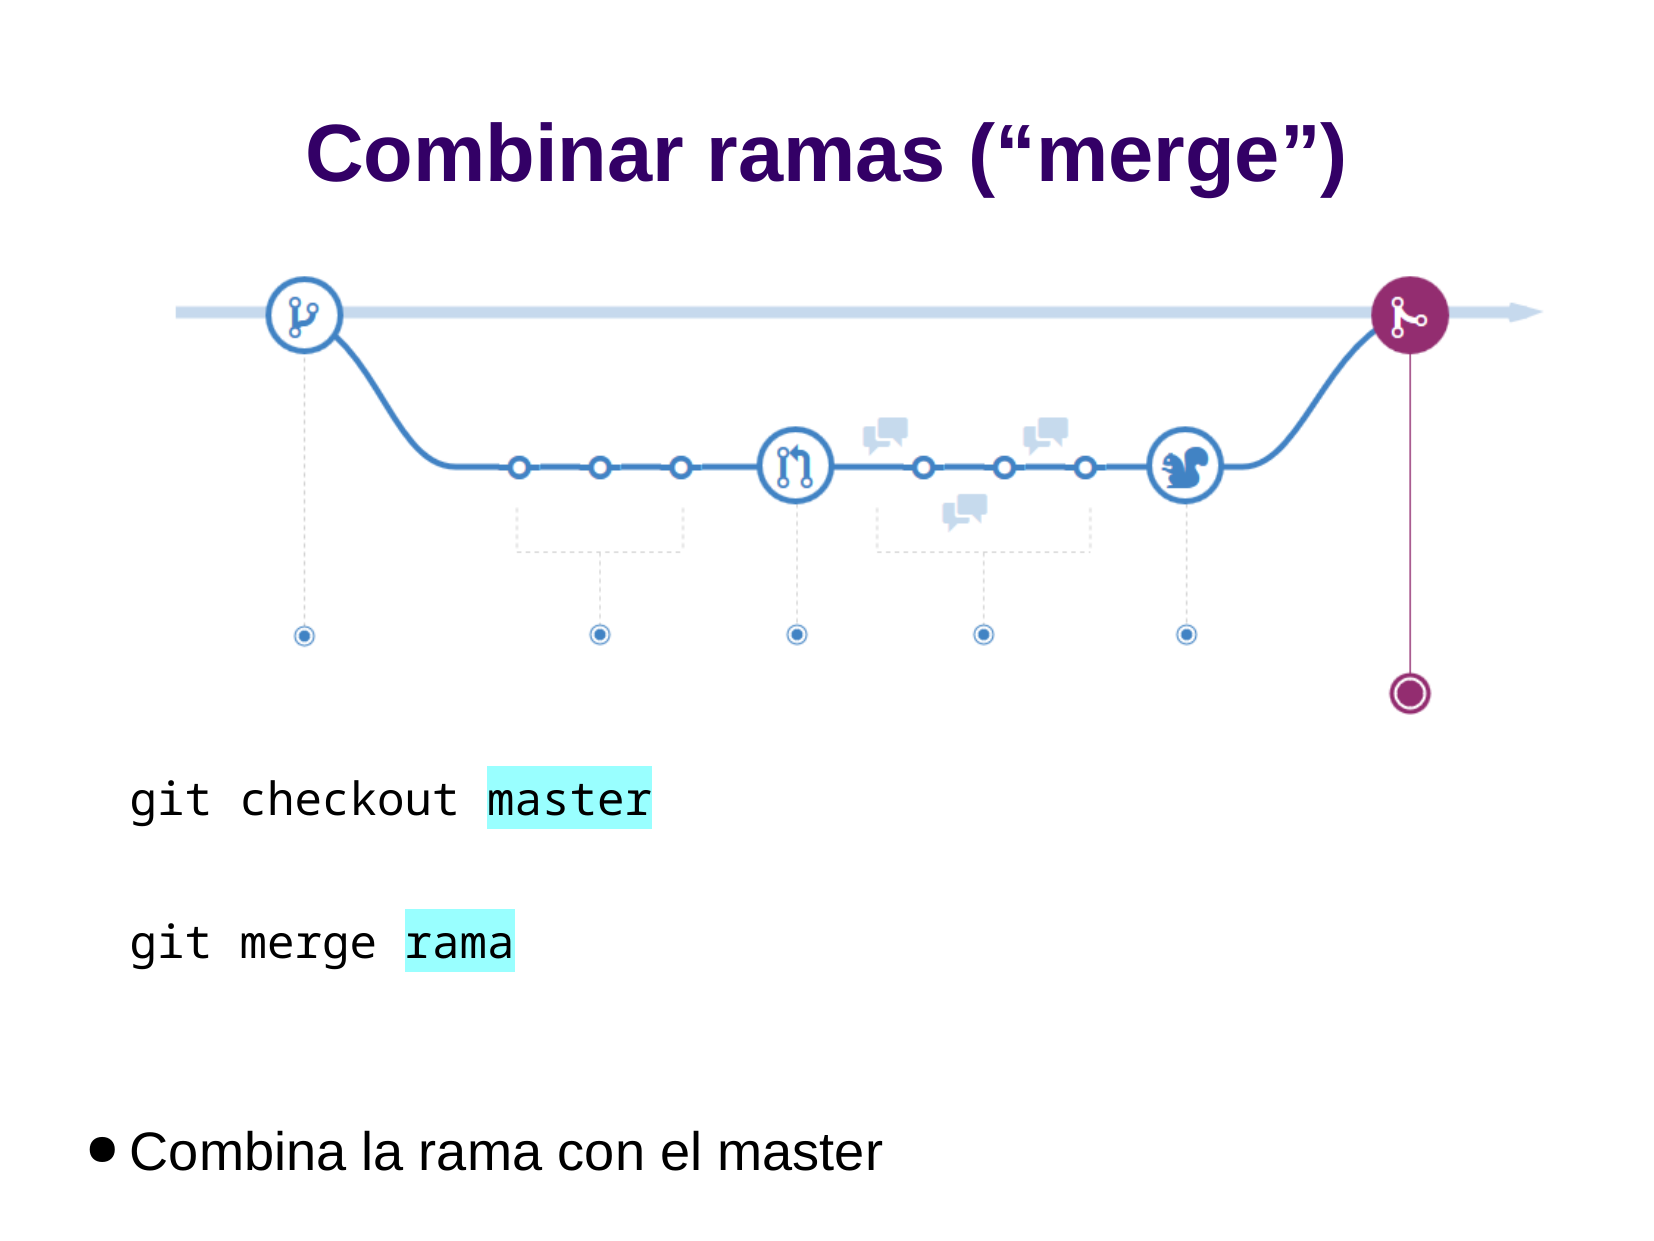

# Combinar ramas (“merge”)
git checkout master
git merge rama
Combina la rama con el master